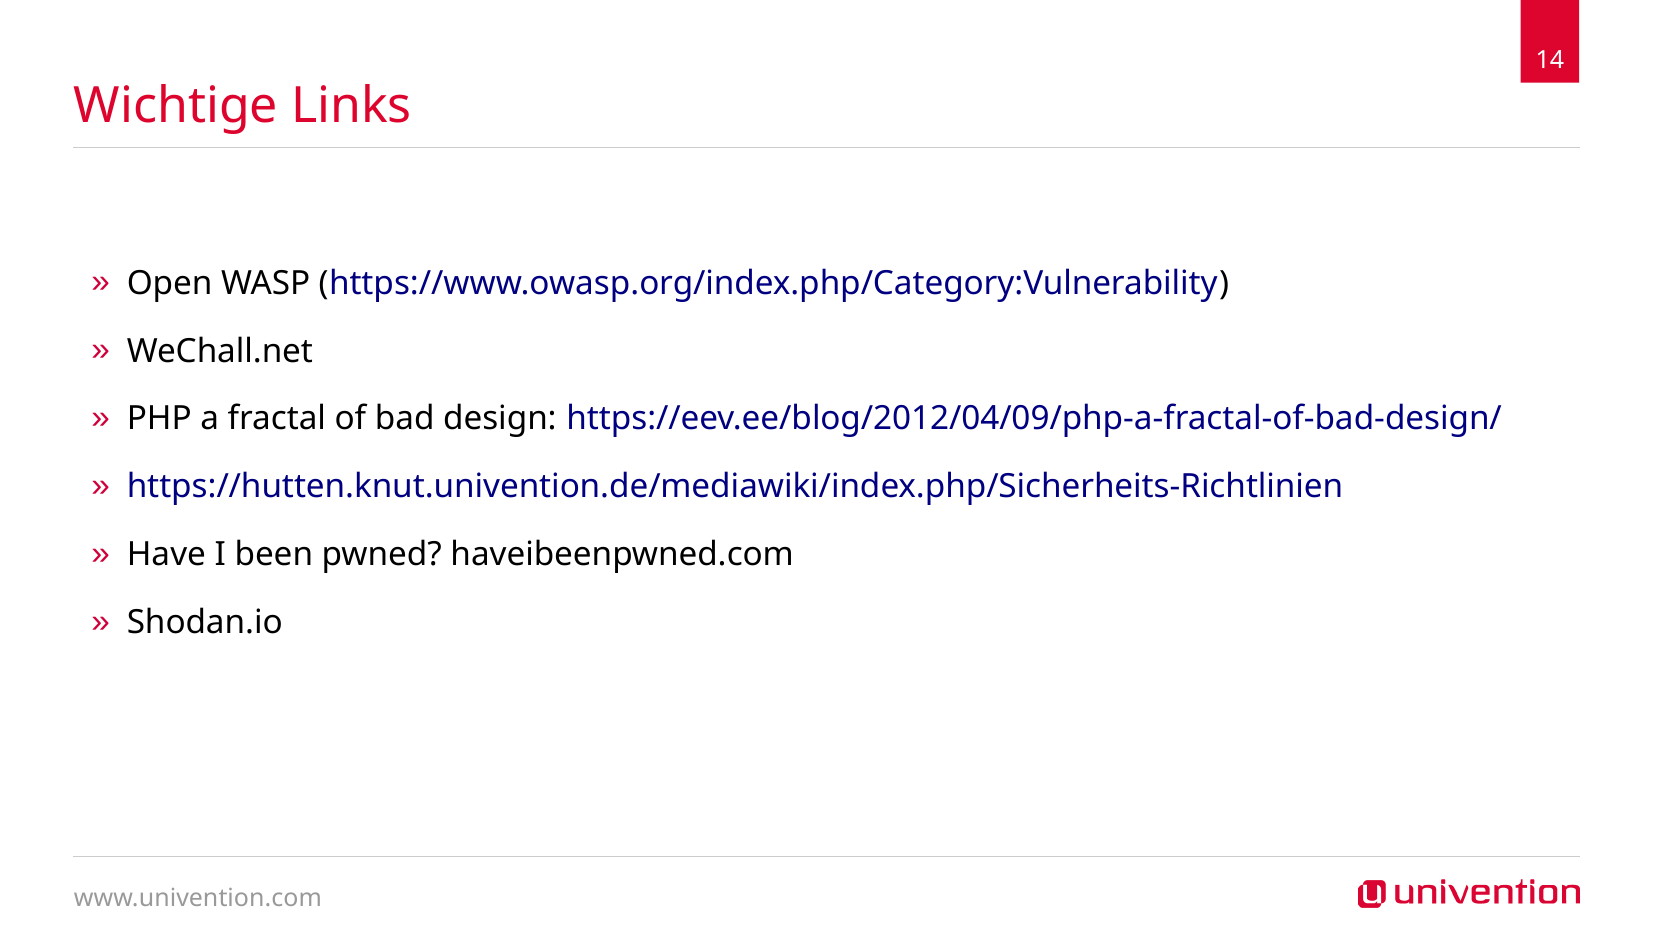

# Wichtige Links
Open WASP (https://www.owasp.org/index.php/Category:Vulnerability)
WeChall.net
PHP a fractal of bad design: https://eev.ee/blog/2012/04/09/php-a-fractal-of-bad-design/
https://hutten.knut.univention.de/mediawiki/index.php/Sicherheits-Richtlinien
Have I been pwned? haveibeenpwned.com
Shodan.io